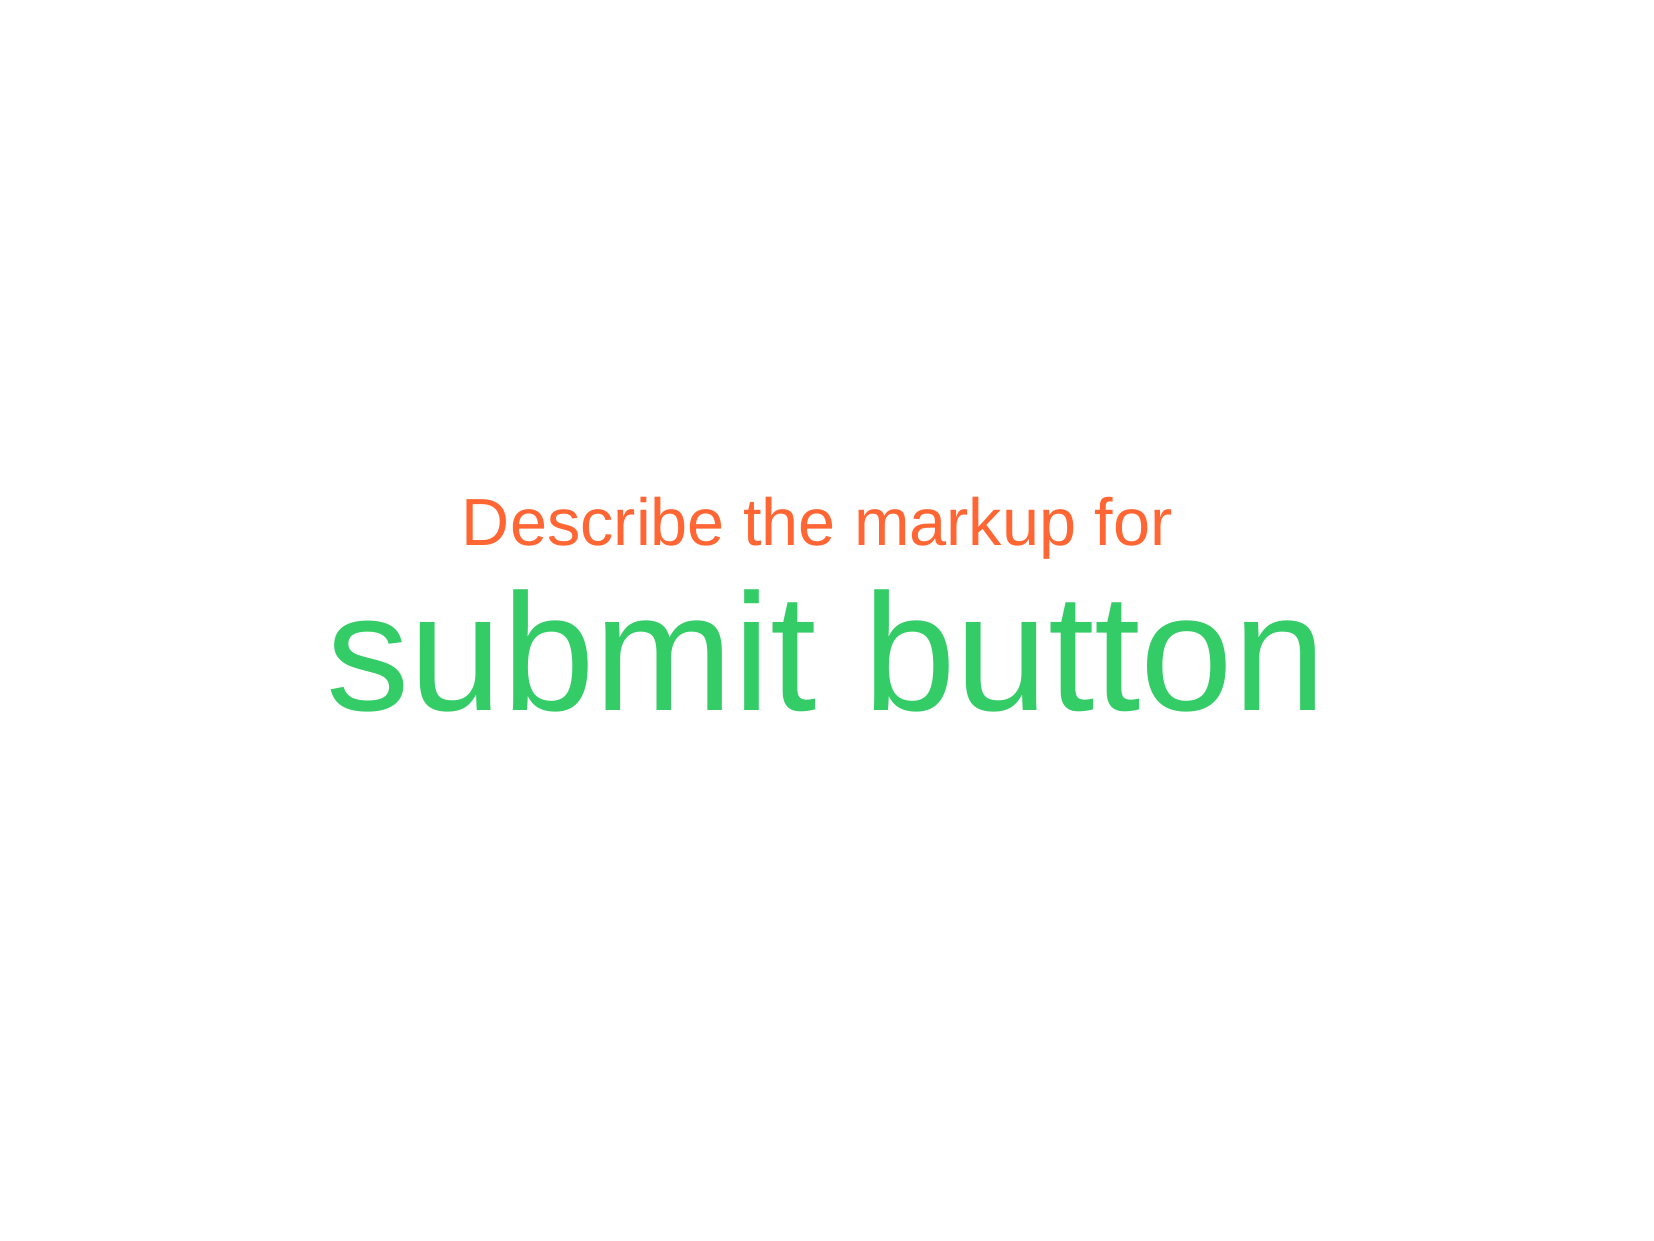

# Describe the markup for
submit button